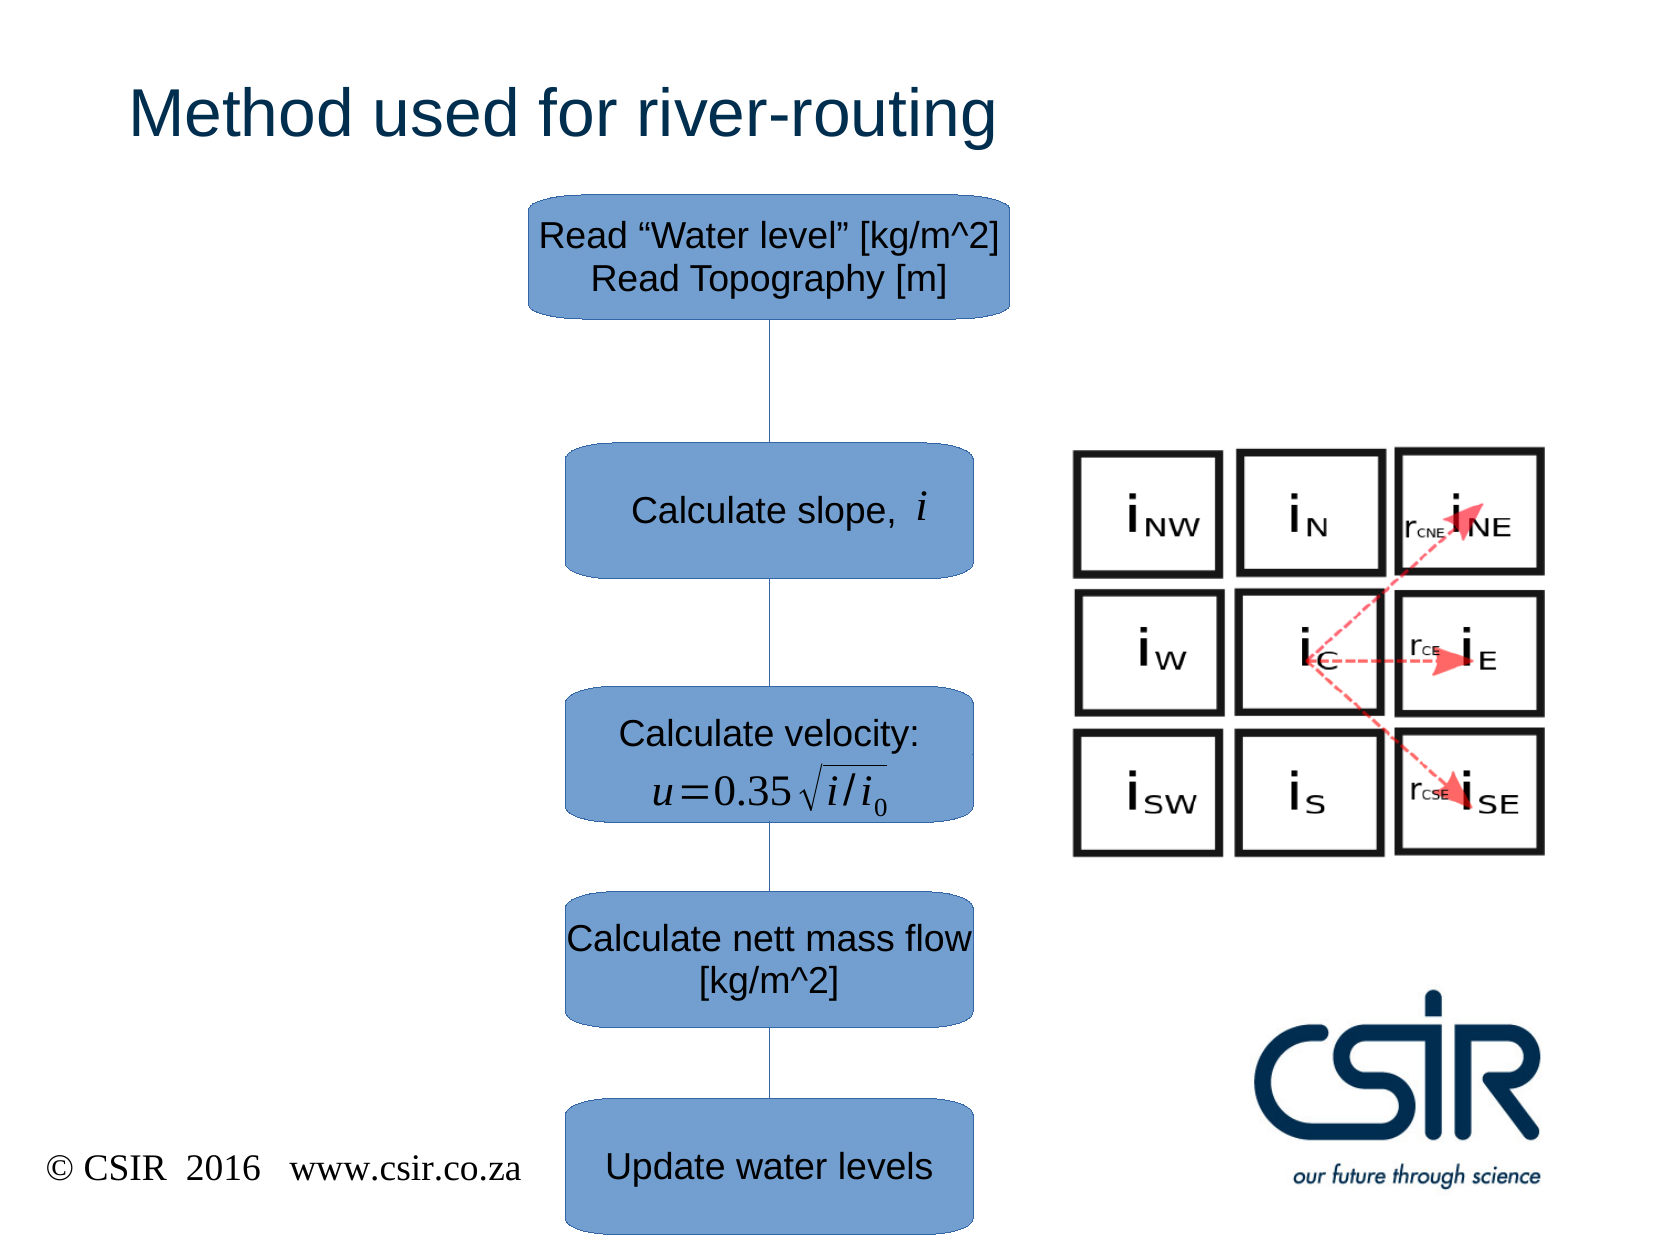

# Method used for river-routing
Read “Water level” [kg/m^2]
Read Topography [m]
Update water levels
Calculate slope,
Calculate velocity:
Calculate nett mass flow
[kg/m^2]